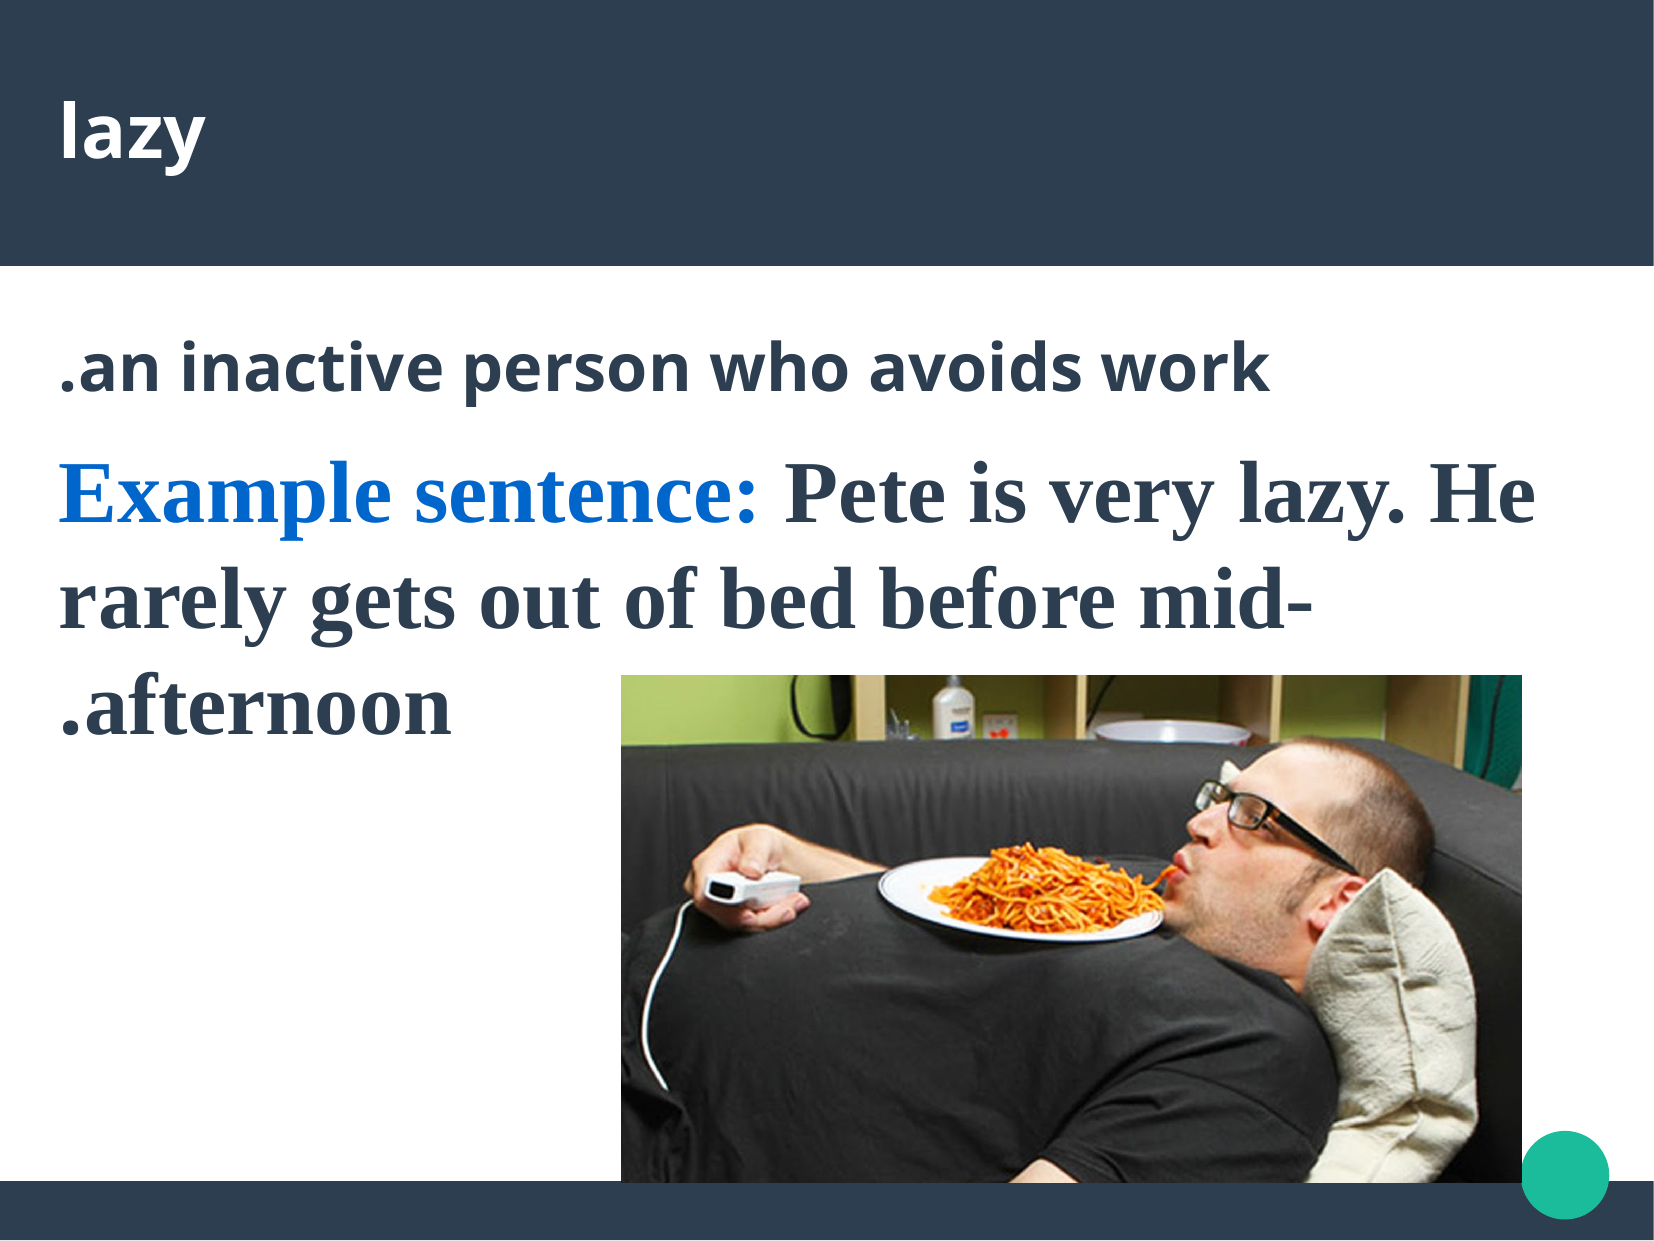

# lazy
 an inactive person who avoids work.
Example sentence: Pete is very lazy. He rarely gets out of bed before mid-afternoon.